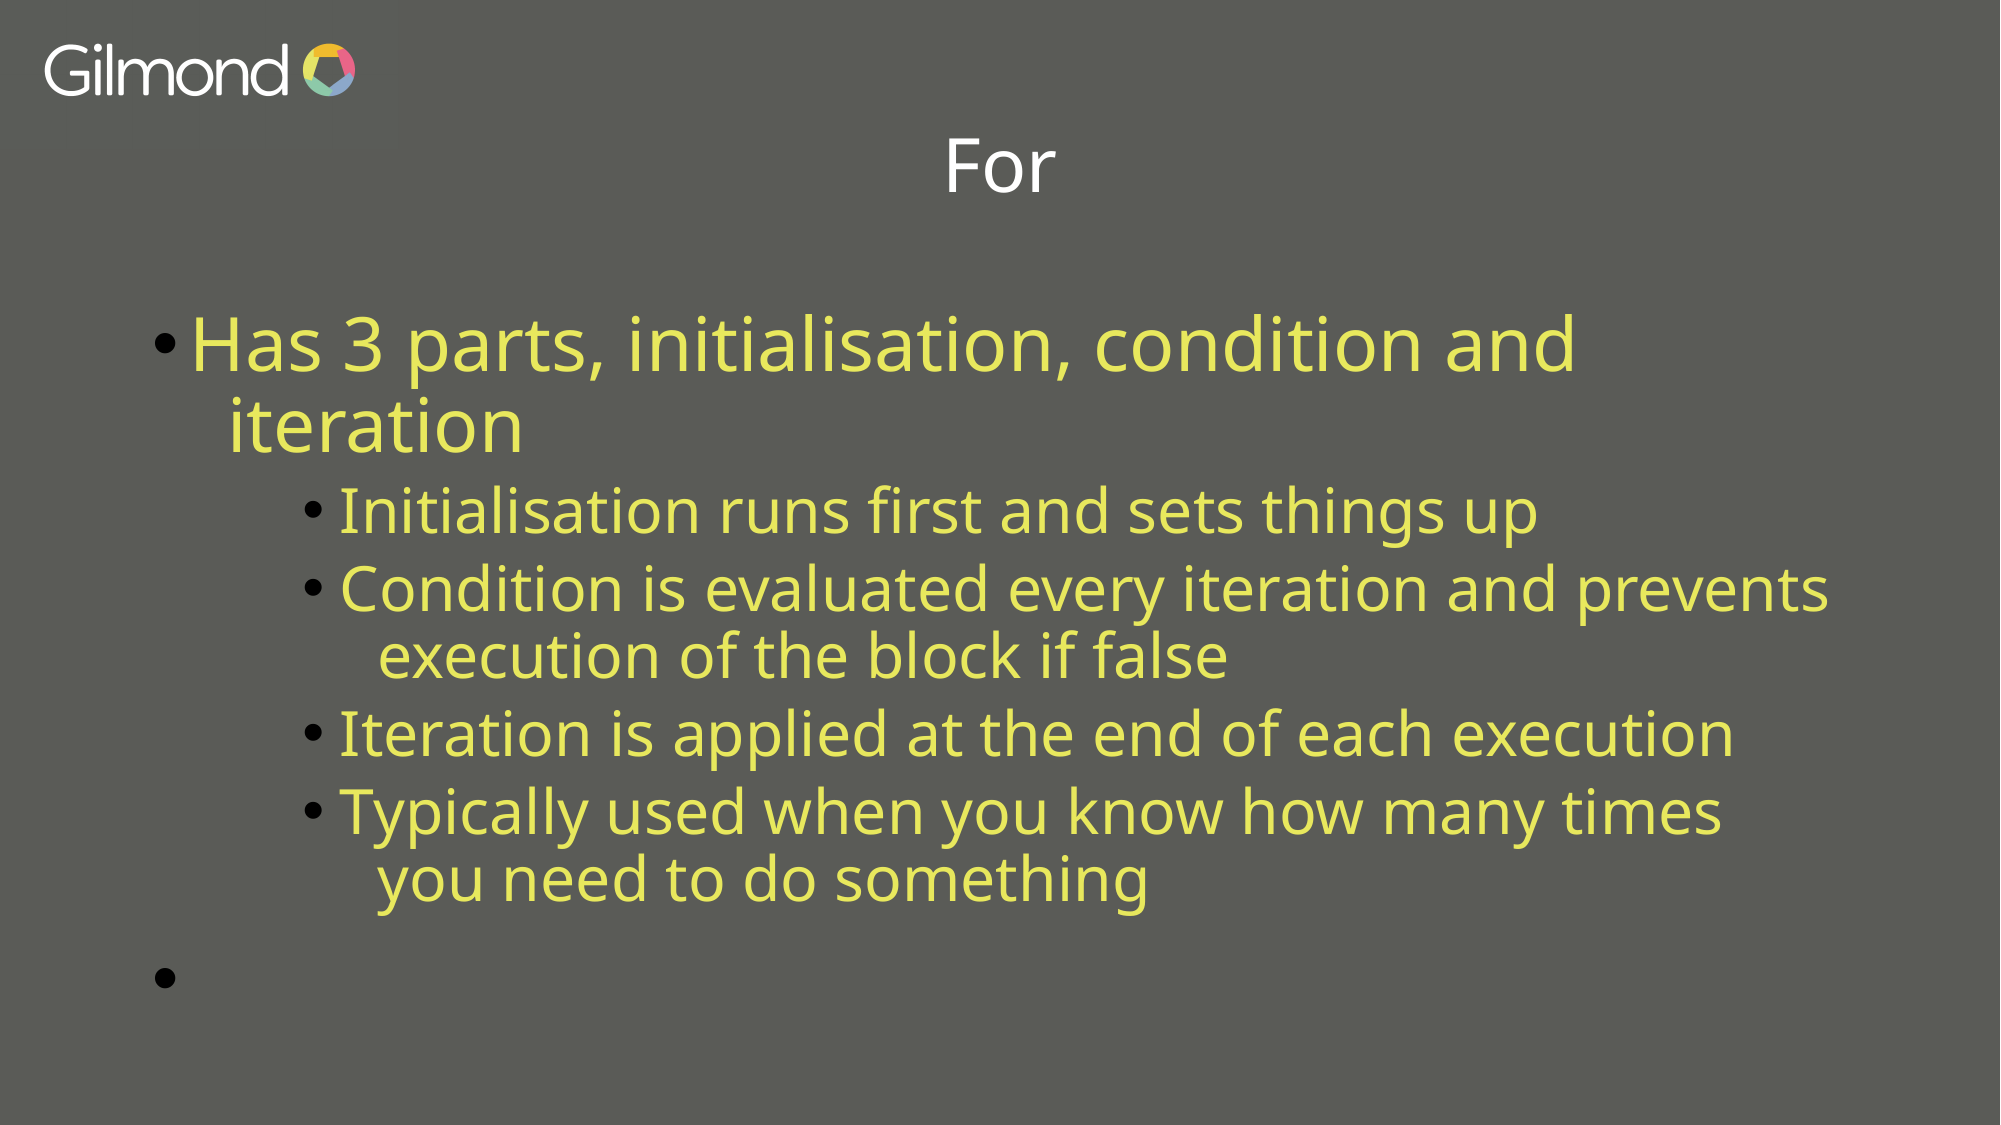

# For
Has 3 parts, initialisation, condition and iteration
Initialisation runs first and sets things up
Condition is evaluated every iteration and prevents execution of the block if false
Iteration is applied at the end of each execution
Typically used when you know how many times you need to do something